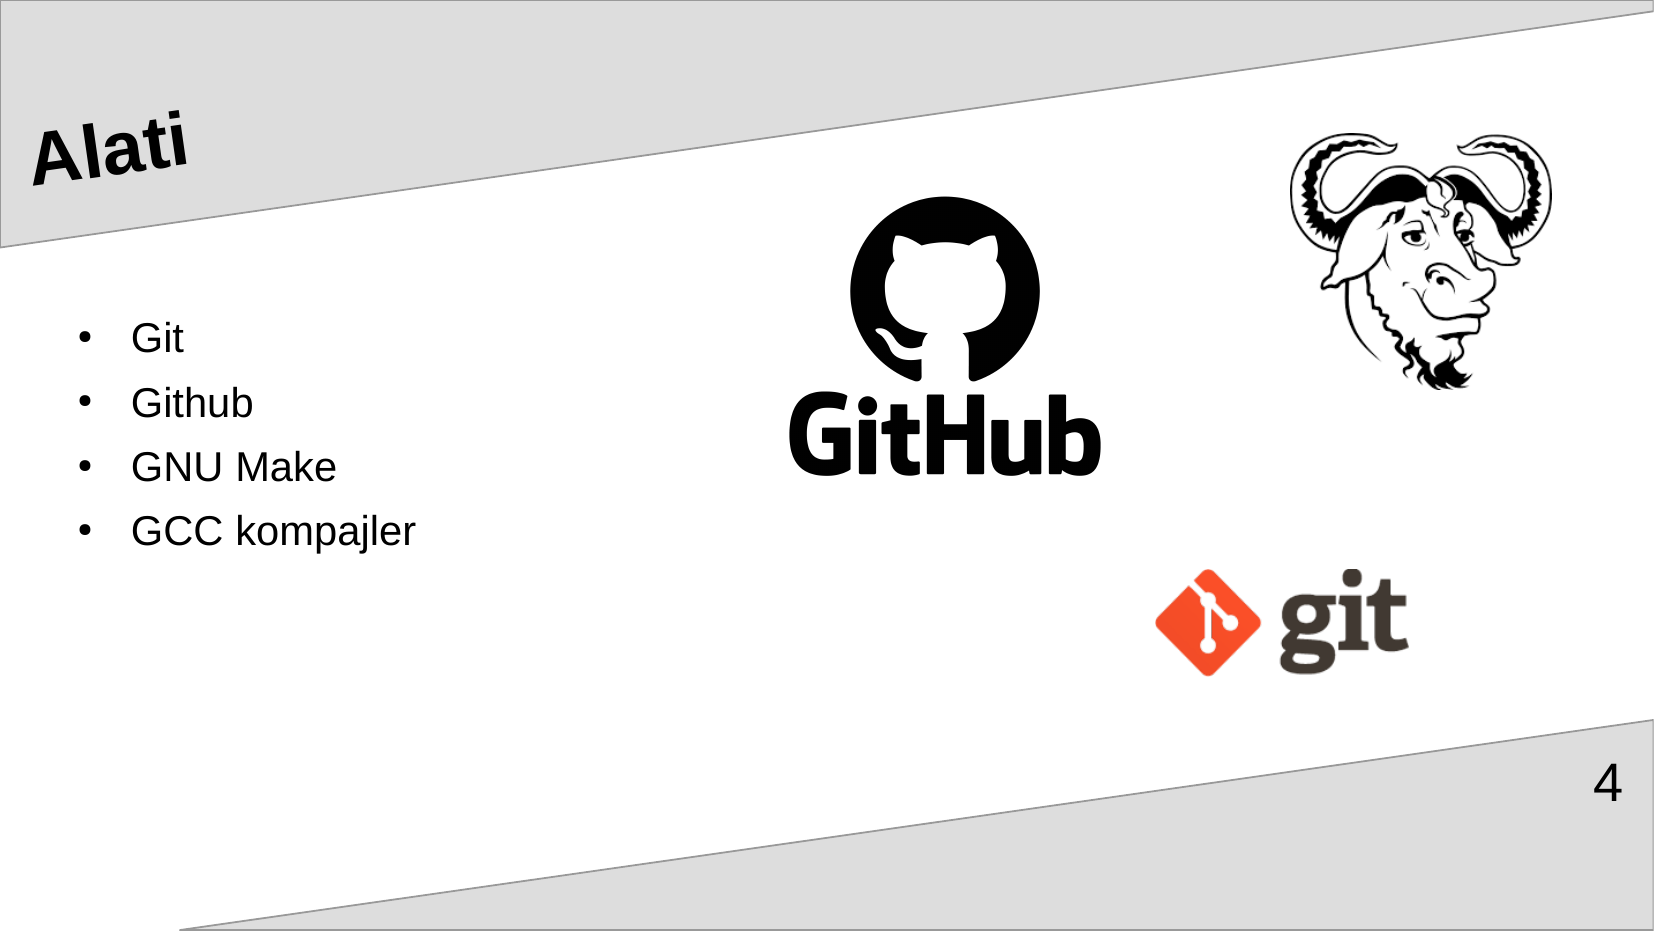

# Alati
Git
Github
GNU Make
GCC kompajler
4